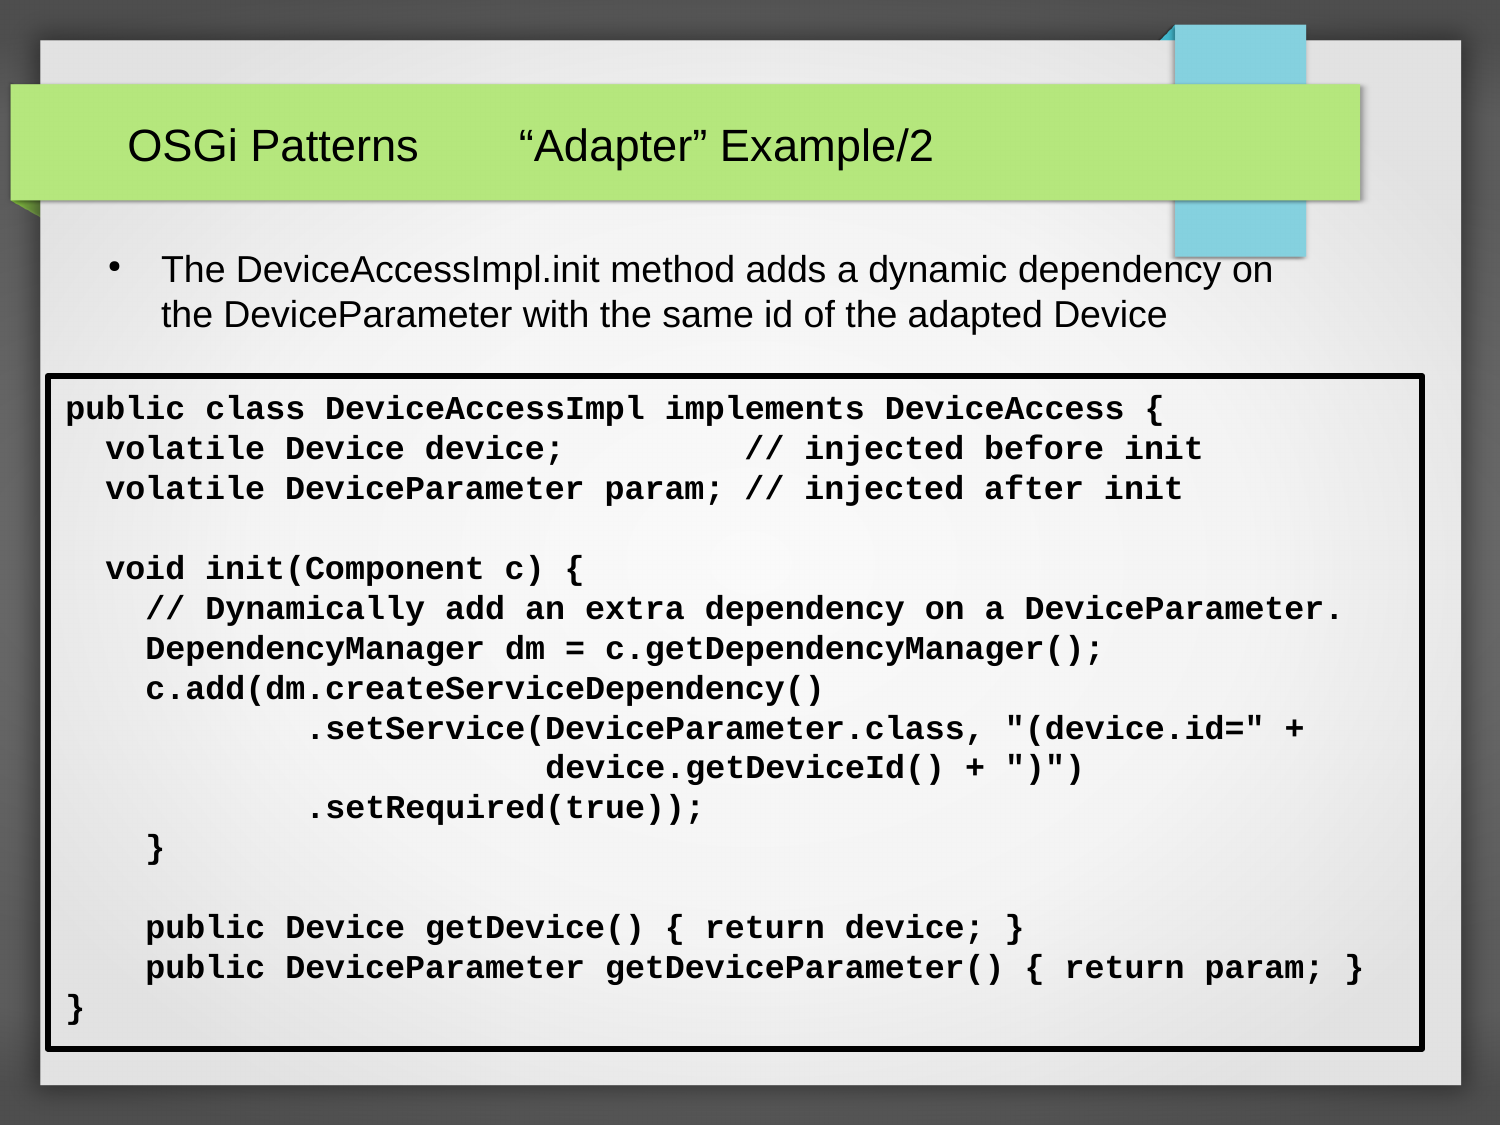

# OSGi Patterns “Adapter” Example/2
The DeviceAccessImpl.init method adds a dynamic dependency on the DeviceParameter with the same id of the adapted Device
public class DeviceAccessImpl implements DeviceAccess {
 volatile Device device; // injected before init
 volatile DeviceParameter param; // injected after init
 void init(Component c) {
 // Dynamically add an extra dependency on a DeviceParameter.
 DependencyManager dm = c.getDependencyManager();
 c.add(dm.createServiceDependency()
 .setService(DeviceParameter.class, "(device.id=" +
		 device.getDeviceId() + ")")
 .setRequired(true));
 }
 public Device getDevice() { return device; }
 public DeviceParameter getDeviceParameter() { return param; }
}